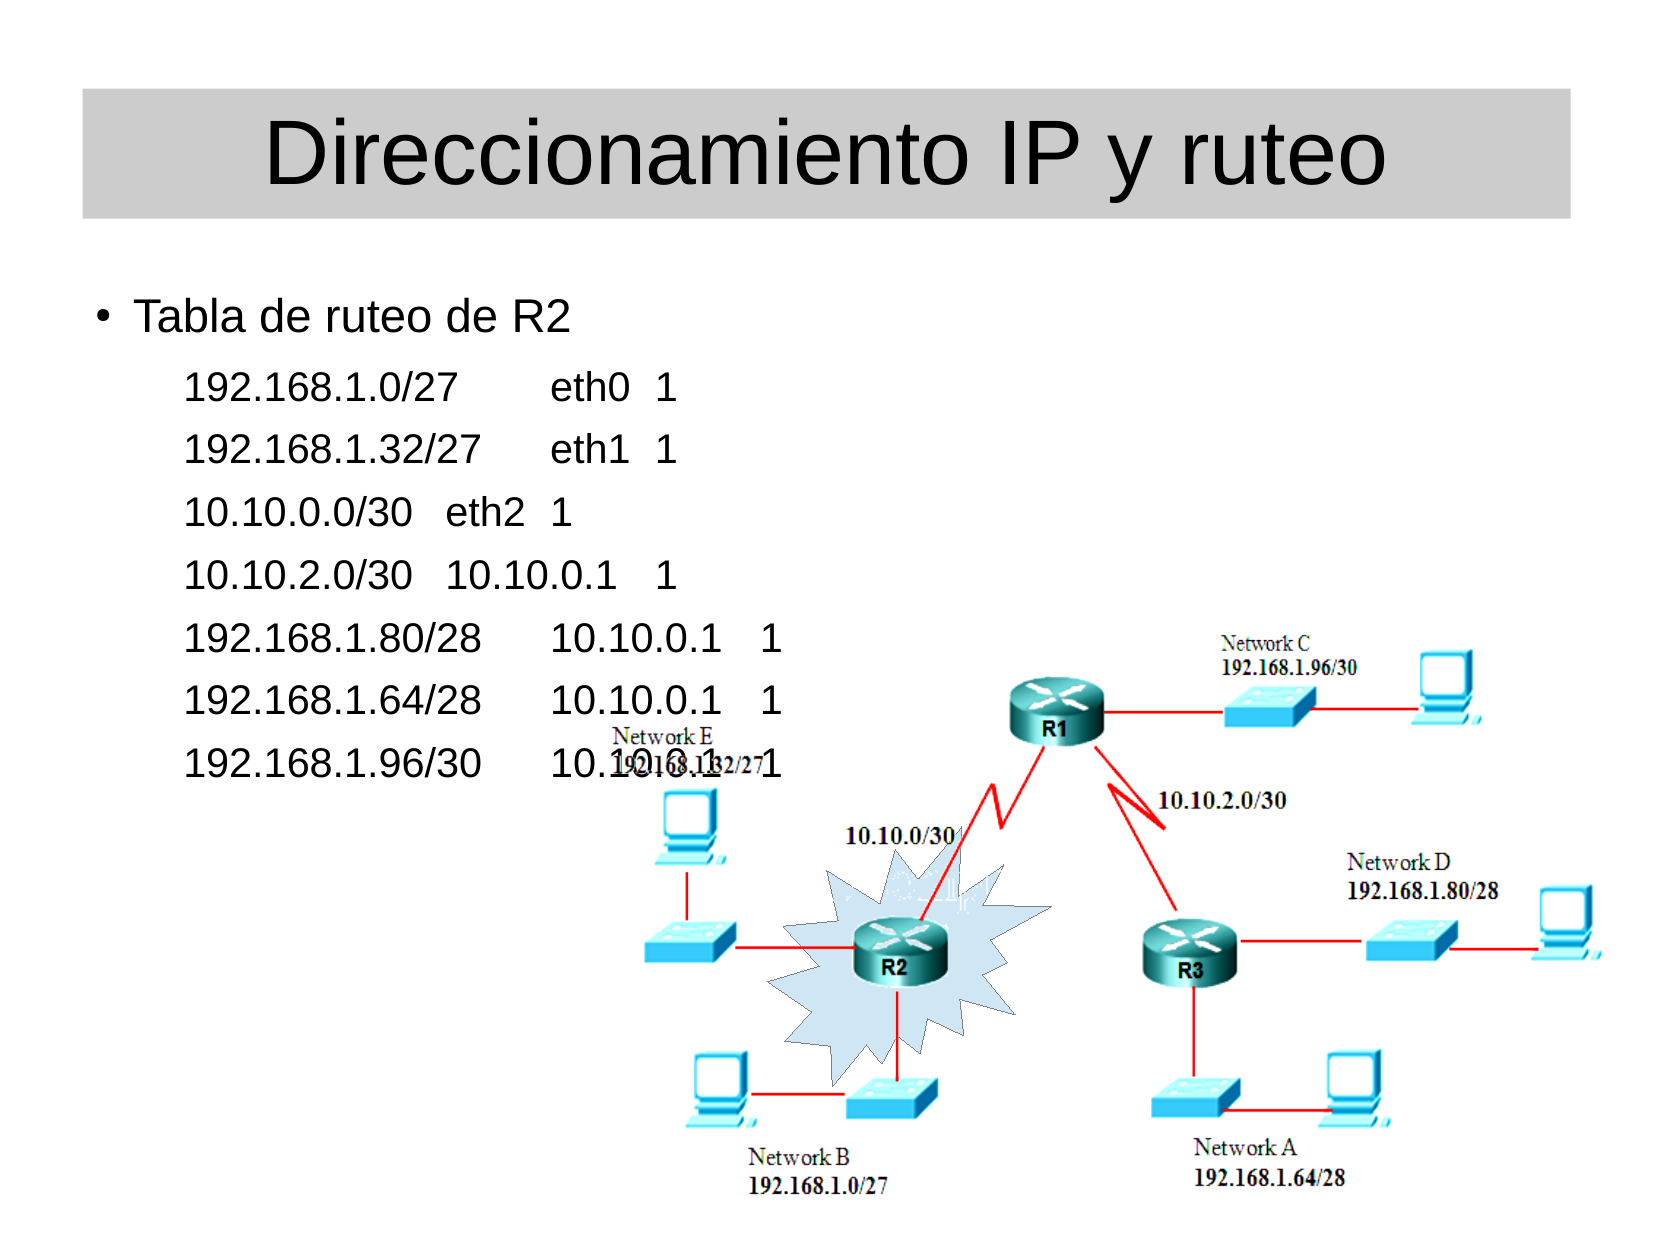

# Direccionamiento IP y ruteo
Tabla de ruteo de R2
192.168.1.0/27		eth0				1
192.168.1.32/27		eth1				1
10.10.0.0/30			eth2				1
10.10.2.0/30			10.10.0.1		1
192.168.1.80/28		10.10.0.1		1
192.168.1.64/28		10.10.0.1		1
192.168.1.96/30		10.10.0.1		1